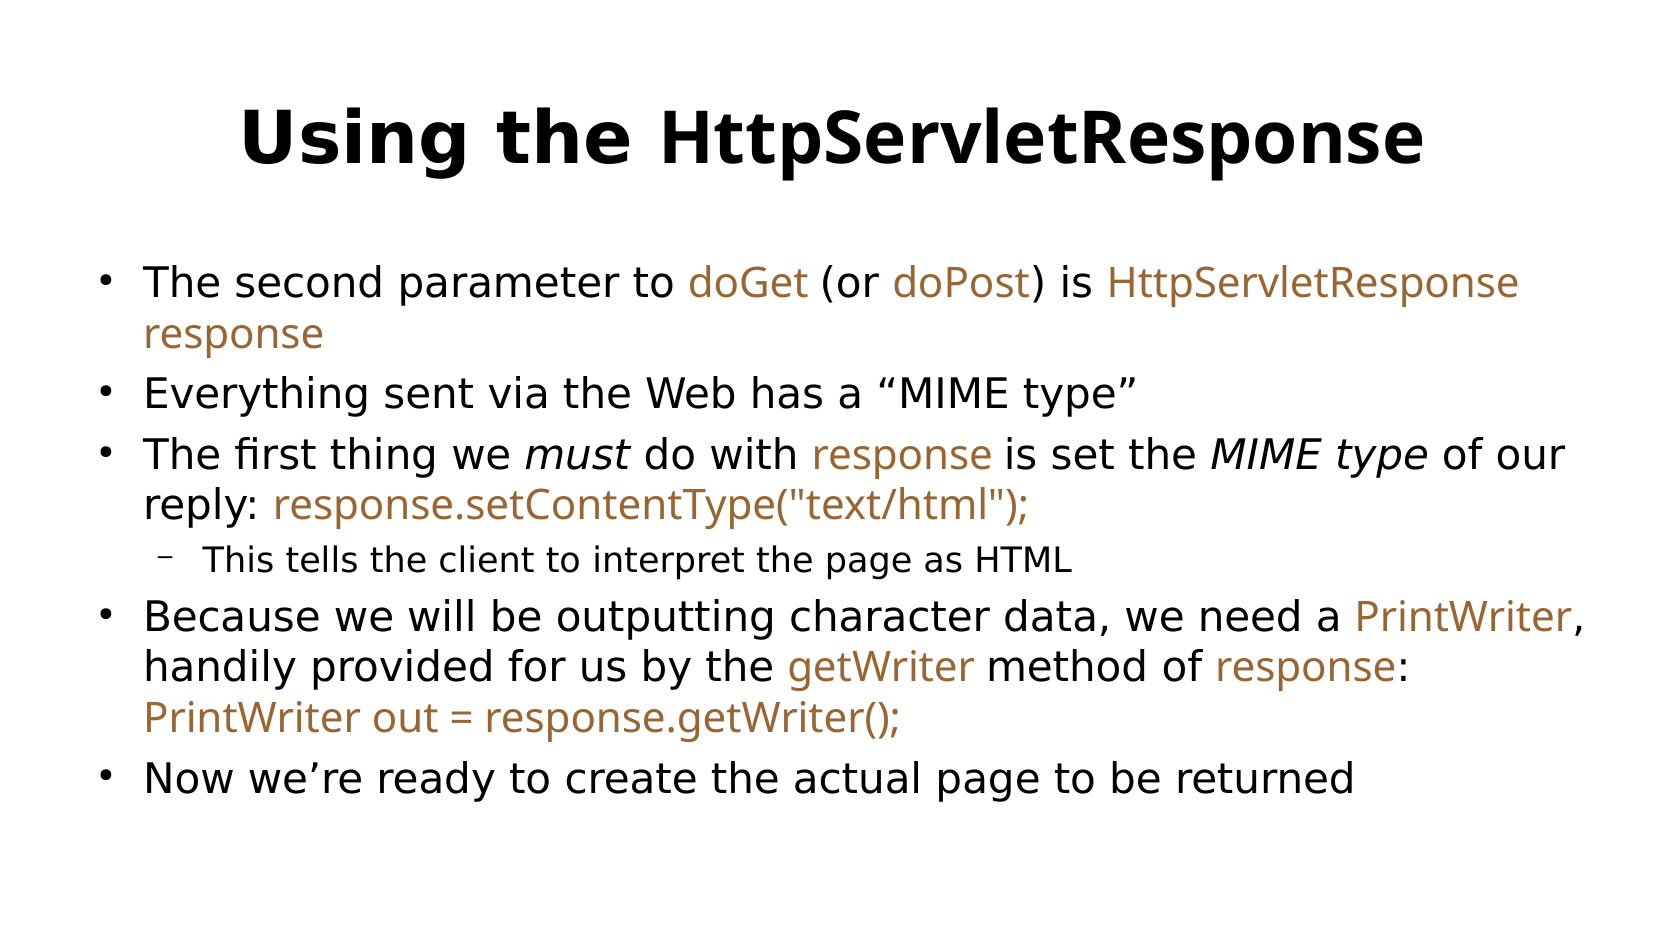

# Using the HttpServletResponse
The second parameter to doGet (or doPost) is HttpServletResponse response
Everything sent via the Web has a “MIME type”
The first thing we must do with response is set the MIME type of our reply: response.setContentType("text/html");
This tells the client to interpret the page as HTML
Because we will be outputting character data, we need a PrintWriter, handily provided for us by the getWriter method of response:
PrintWriter out = response.getWriter();
Now we’re ready to create the actual page to be returned